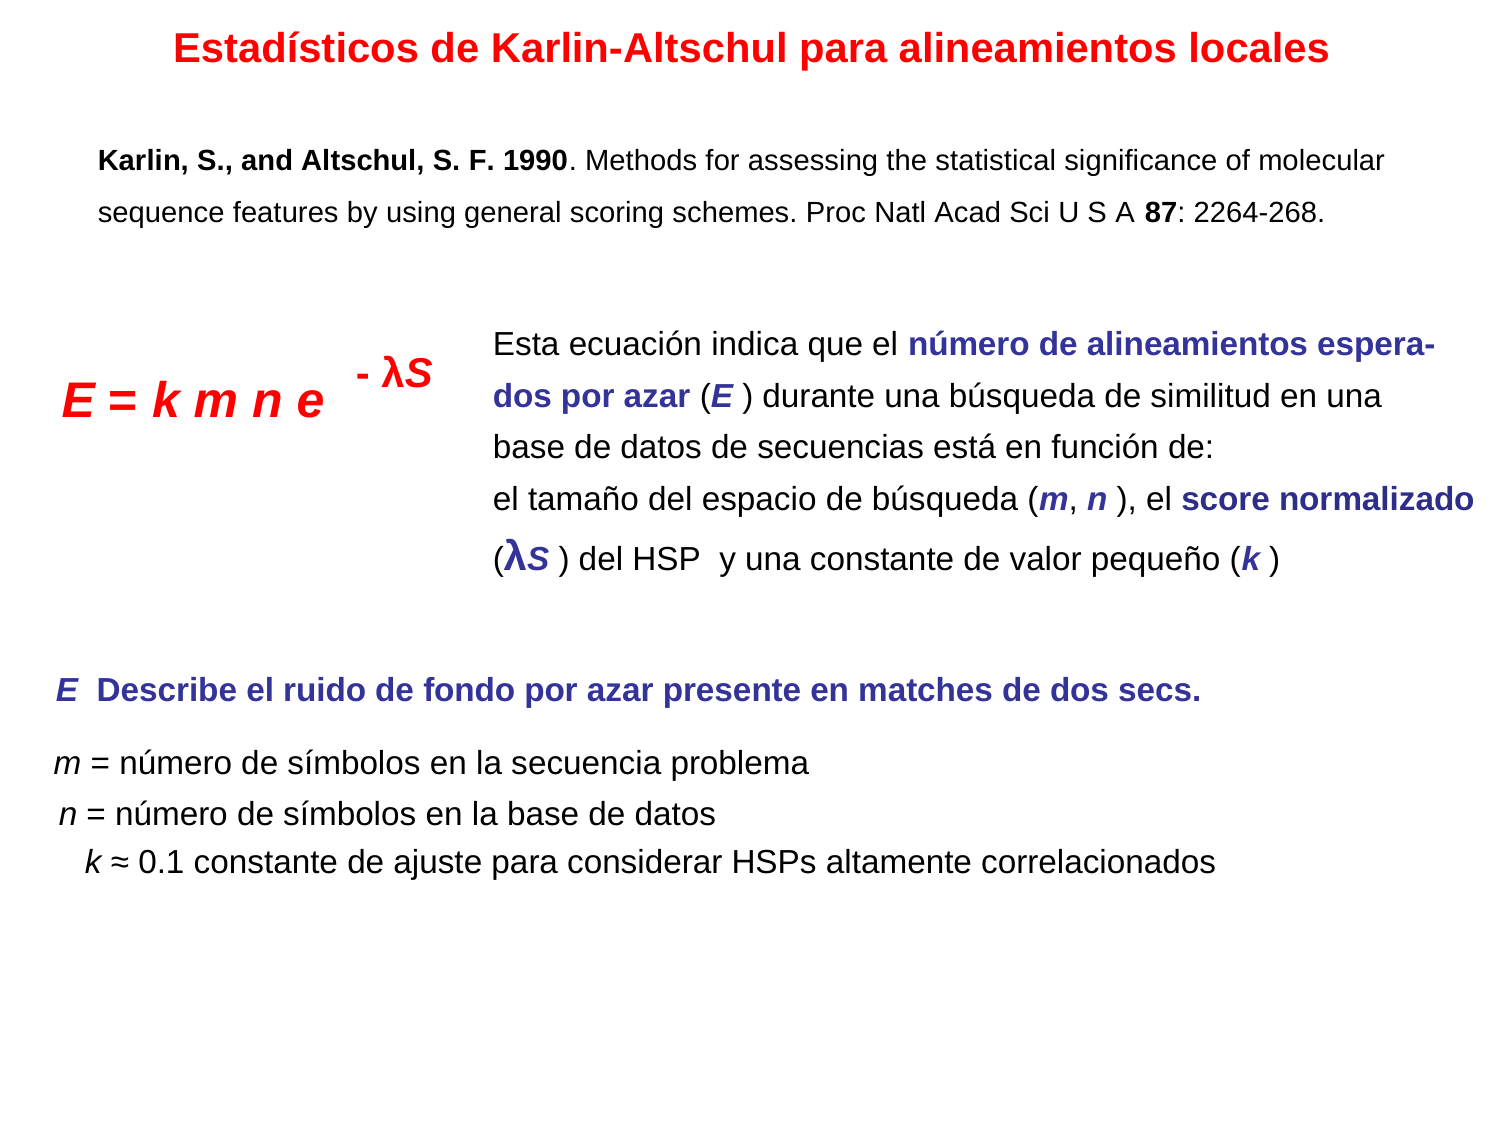

Estadísticos de Karlin-Altschul para alineamientos locales
Karlin, S., and Altschul, S. F. 1990. Methods for assessing the statistical significance of molecular
sequence features by using general scoring schemes. Proc Natl Acad Sci U S A 87: 2264-268.
Esta ecuación indica que el número de alineamientos espera-
dos por azar (E ) durante una búsqueda de similitud en una
base de datos de secuencias está en función de:
el tamaño del espacio de búsqueda (m, n ), el score normalizado
(λS ) del HSP y una constante de valor pequeño (k )
- λS
E = k m n e
E Describe el ruido de fondo por azar presente en matches de dos secs.
m = número de símbolos en la secuencia problema
n = número de símbolos en la base de datos
k ≈ 0.1 constante de ajuste para considerar HSPs altamente correlacionados